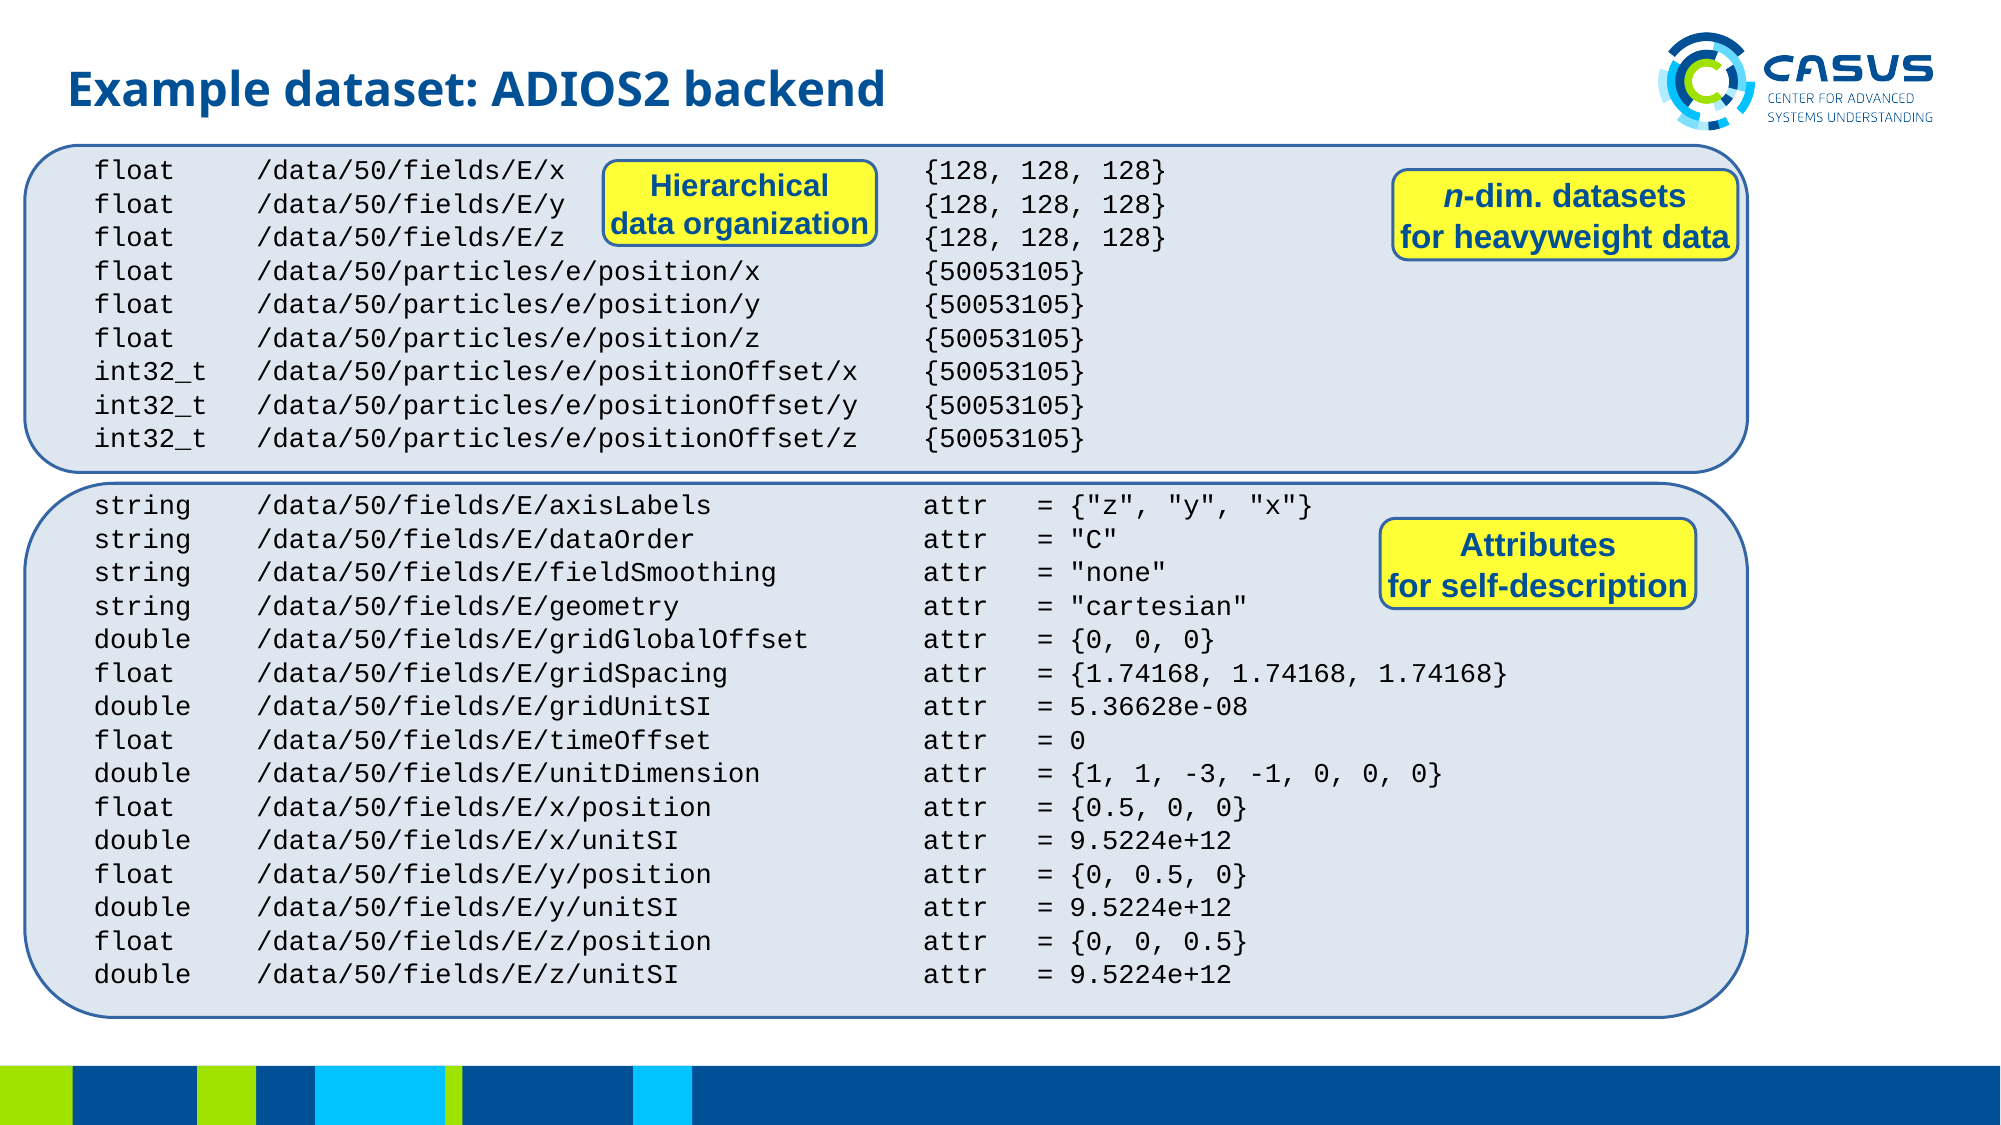

# Example dataset: ADIOS2 backend
 float /data/50/fields/E/x {128, 128, 128}
 float /data/50/fields/E/y {128, 128, 128}
 float /data/50/fields/E/z {128, 128, 128}
 float /data/50/particles/e/position/x {50053105}
 float /data/50/particles/e/position/y {50053105}
 float /data/50/particles/e/position/z {50053105}
 int32_t /data/50/particles/e/positionOffset/x {50053105}
 int32_t /data/50/particles/e/positionOffset/y {50053105}
 int32_t /data/50/particles/e/positionOffset/z {50053105}
 string /data/50/fields/E/axisLabels attr = {"z", "y", "x"}
 string /data/50/fields/E/dataOrder attr = "C"
 string /data/50/fields/E/fieldSmoothing attr = "none"
 string /data/50/fields/E/geometry attr = "cartesian"
 double /data/50/fields/E/gridGlobalOffset attr = {0, 0, 0}
 float /data/50/fields/E/gridSpacing attr = {1.74168, 1.74168, 1.74168}
 double /data/50/fields/E/gridUnitSI attr = 5.36628e-08
 float /data/50/fields/E/timeOffset attr = 0
 double /data/50/fields/E/unitDimension attr = {1, 1, -3, -1, 0, 0, 0}
 float /data/50/fields/E/x/position attr = {0.5, 0, 0}
 double /data/50/fields/E/x/unitSI attr = 9.5224e+12
 float /data/50/fields/E/y/position attr = {0, 0.5, 0}
 double /data/50/fields/E/y/unitSI attr = 9.5224e+12
 float /data/50/fields/E/z/position attr = {0, 0, 0.5}
 double /data/50/fields/E/z/unitSI attr = 9.5224e+12
Hierarchical
data organization
n-dim. datasets
for heavyweight data
Attributes
for self-description